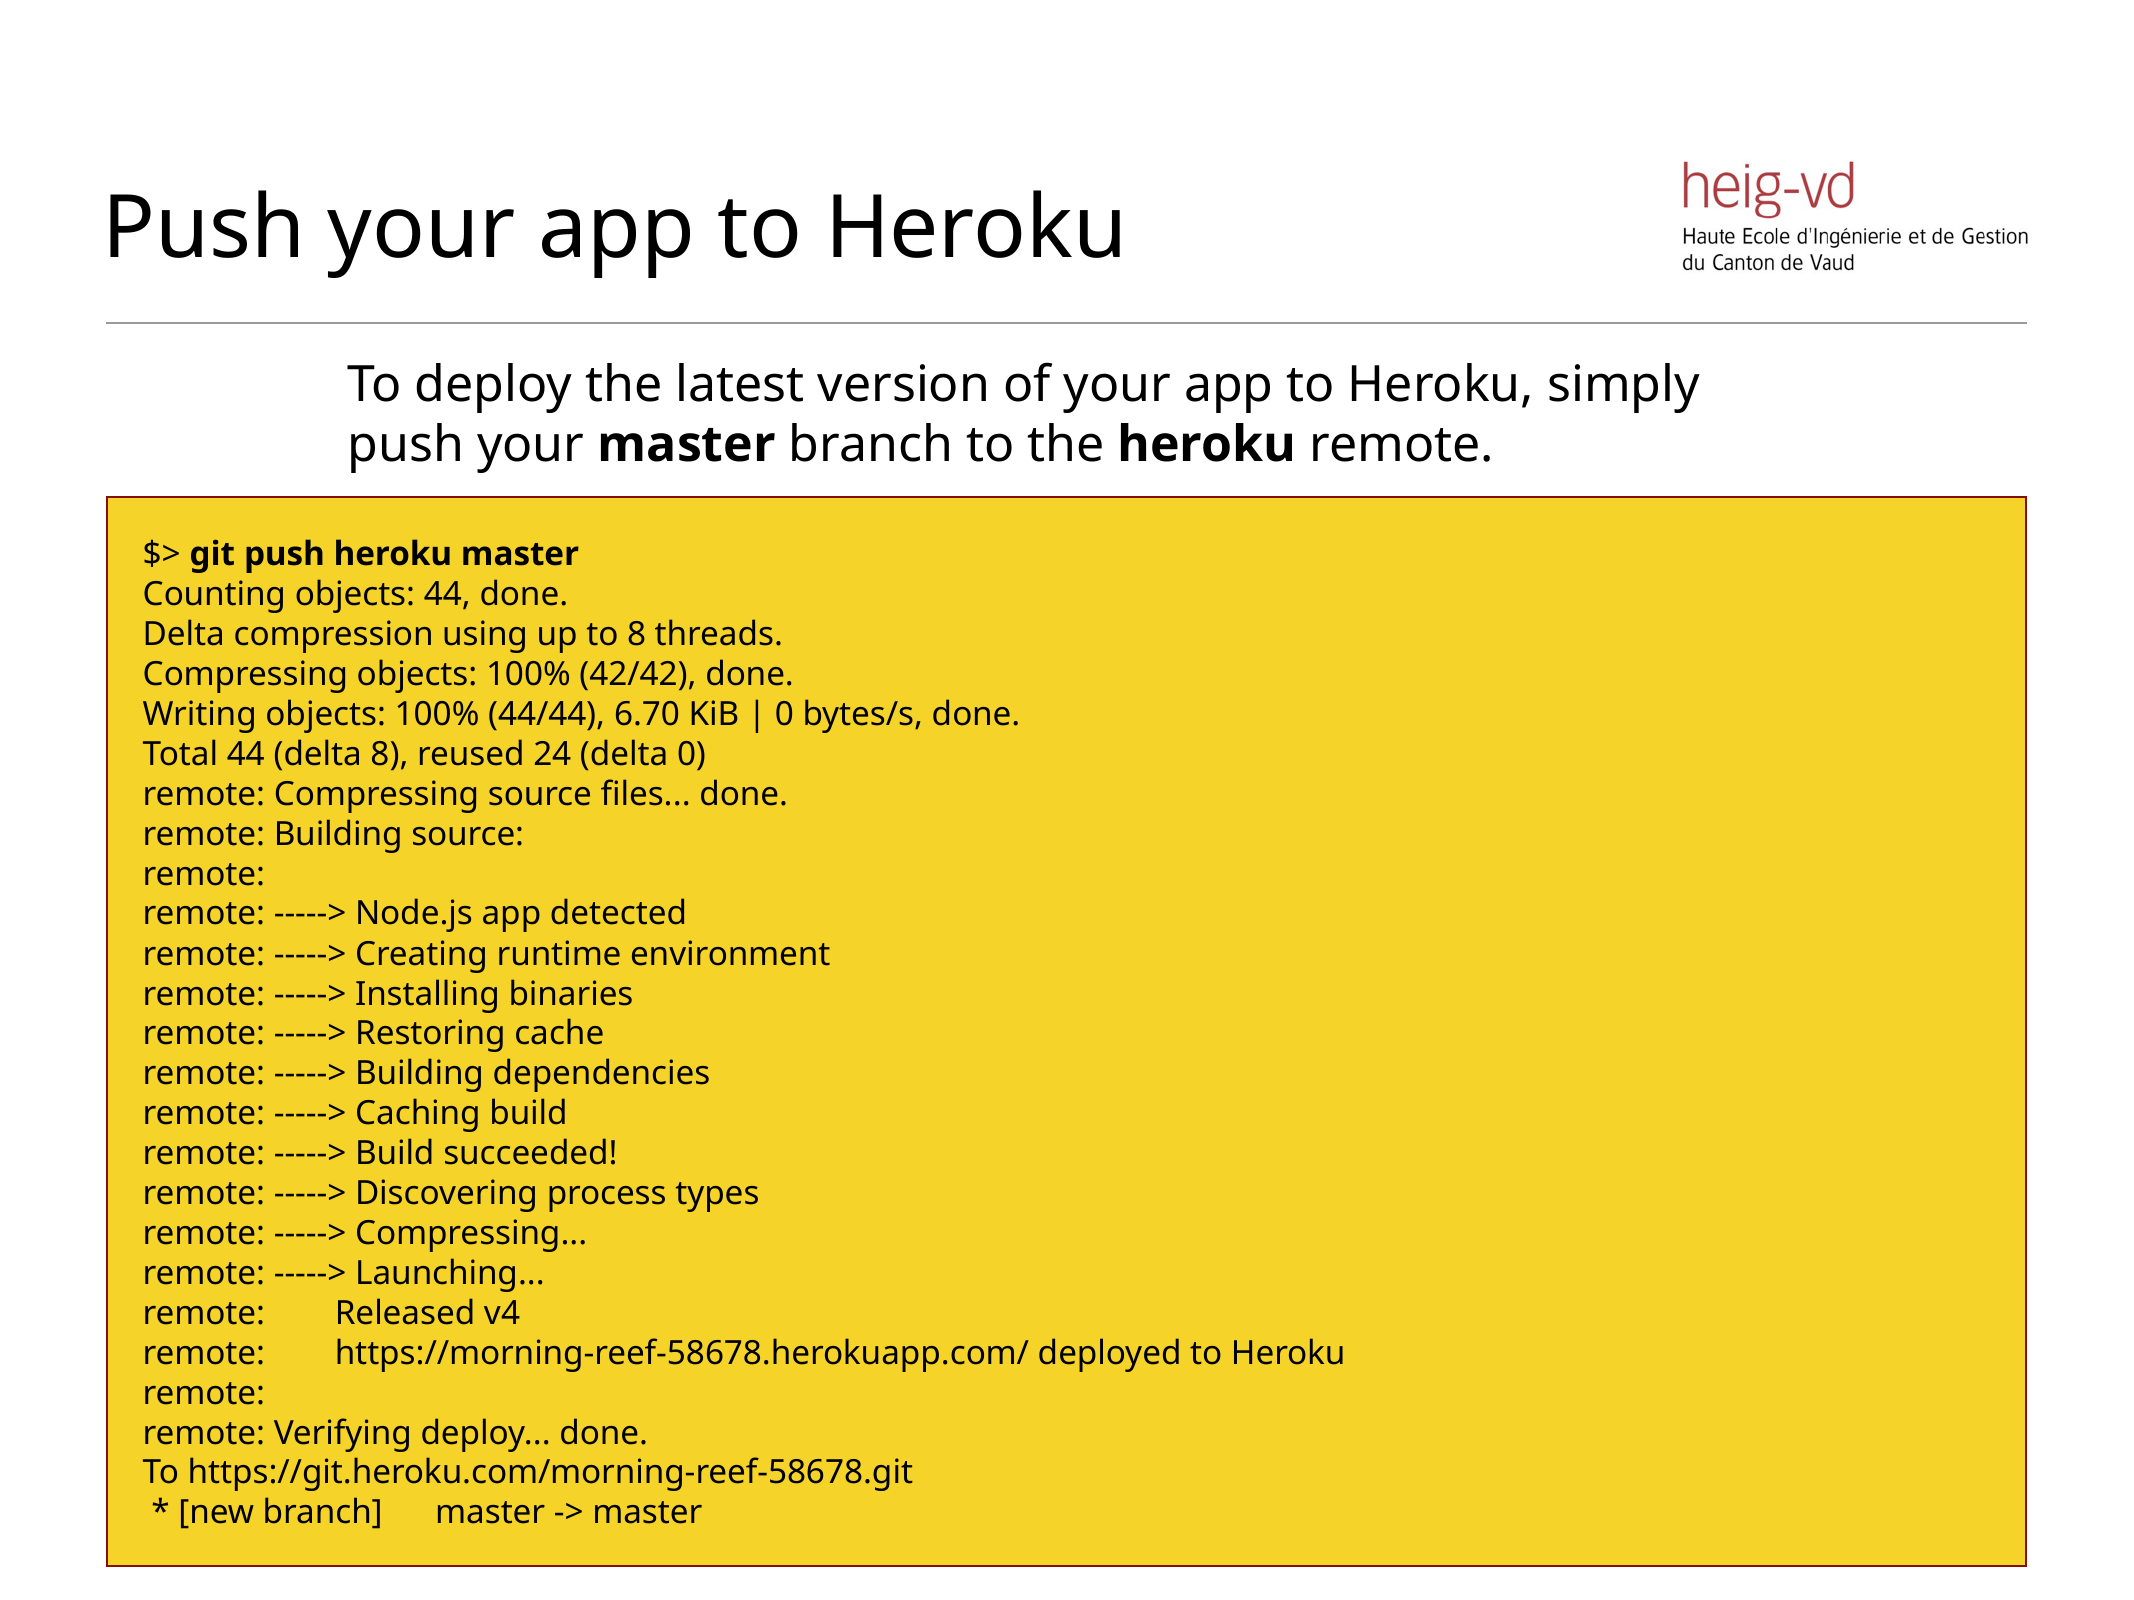

# Push your app to Heroku
To deploy the latest version of your app to Heroku, simply push your master branch to the heroku remote.
$> git push heroku master
Counting objects: 44, done.
Delta compression using up to 8 threads.
Compressing objects: 100% (42/42), done.
Writing objects: 100% (44/44), 6.70 KiB | 0 bytes/s, done.
Total 44 (delta 8), reused 24 (delta 0)
remote: Compressing source files... done.
remote: Building source:
remote:
remote: -----> Node.js app detected
remote: -----> Creating runtime environment
remote: -----> Installing binaries
remote: -----> Restoring cache
remote: -----> Building dependencies
remote: -----> Caching build
remote: -----> Build succeeded!
remote: -----> Discovering process types
remote: -----> Compressing...
remote: -----> Launching...
remote: Released v4
remote: https://morning-reef-58678.herokuapp.com/ deployed to Heroku
remote:
remote: Verifying deploy... done.
To https://git.heroku.com/morning-reef-58678.git
 * [new branch] master -> master